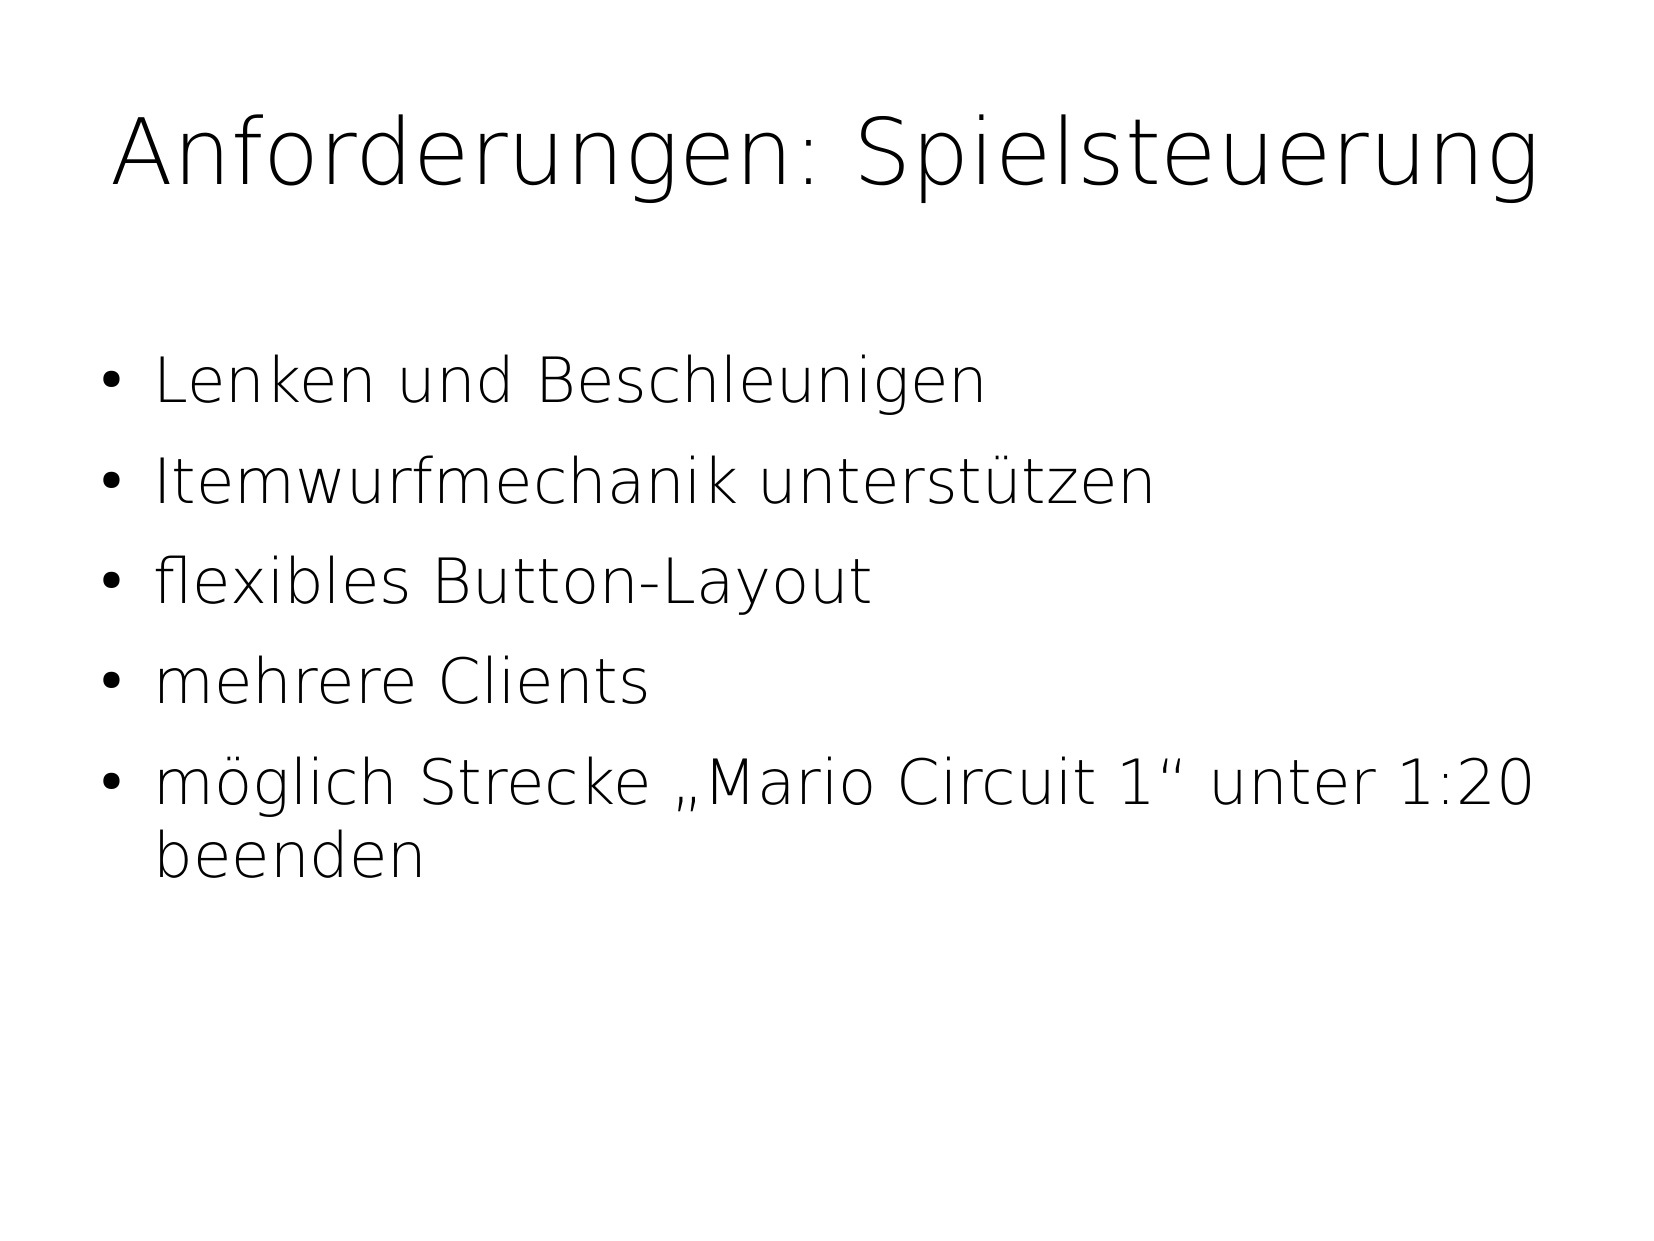

# Anforderungen: Spielsteuerung
Lenken und Beschleunigen
Itemwurfmechanik unterstützen
flexibles Button-Layout
mehrere Clients
möglich Strecke „Mario Circuit 1“ unter 1:20 beenden